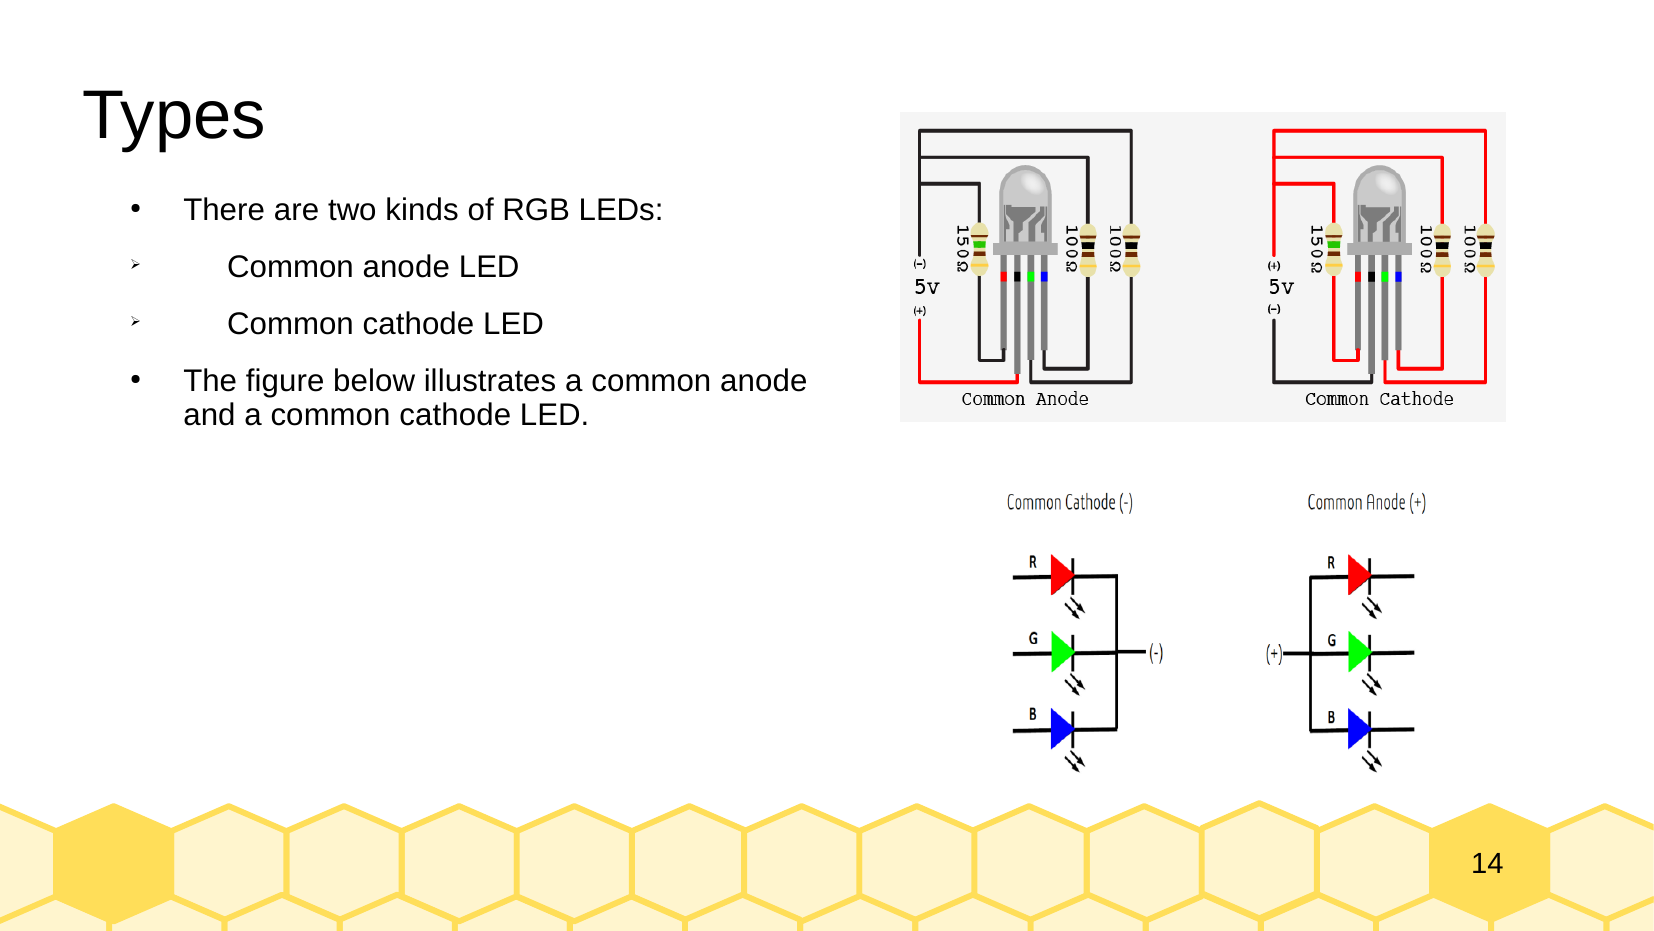

# Types
There are two kinds of RGB LEDs:
 Common anode LED
 Common cathode LED
The figure below illustrates a common anode and a common cathode LED.